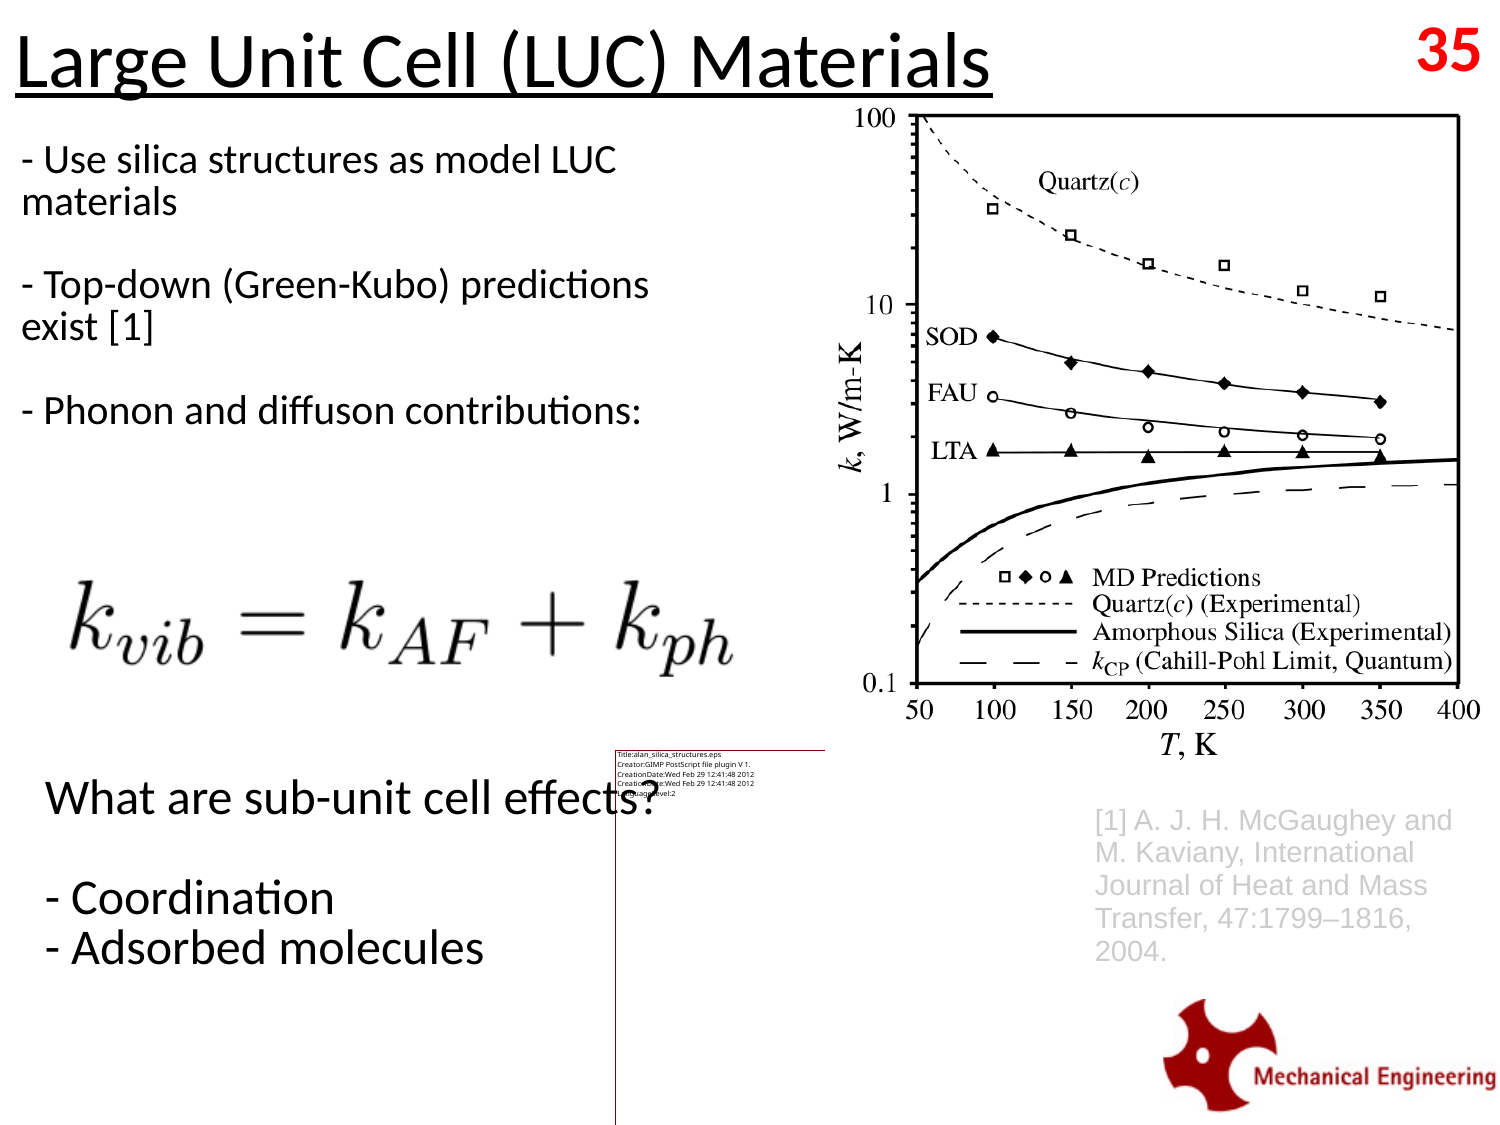

# Large Unit Cell (LUC) Materials
35
- Use silica structures as model LUC materials
- Top-down (Green-Kubo) predictions exist [1]
- Phonon and diffuson contributions:
What are sub-unit cell effects?
- Coordination
- Adsorbed molecules
[1] A. J. H. McGaughey and M. Kaviany, International Journal of Heat and Mass Transfer, 47:1799–1816, 2004.